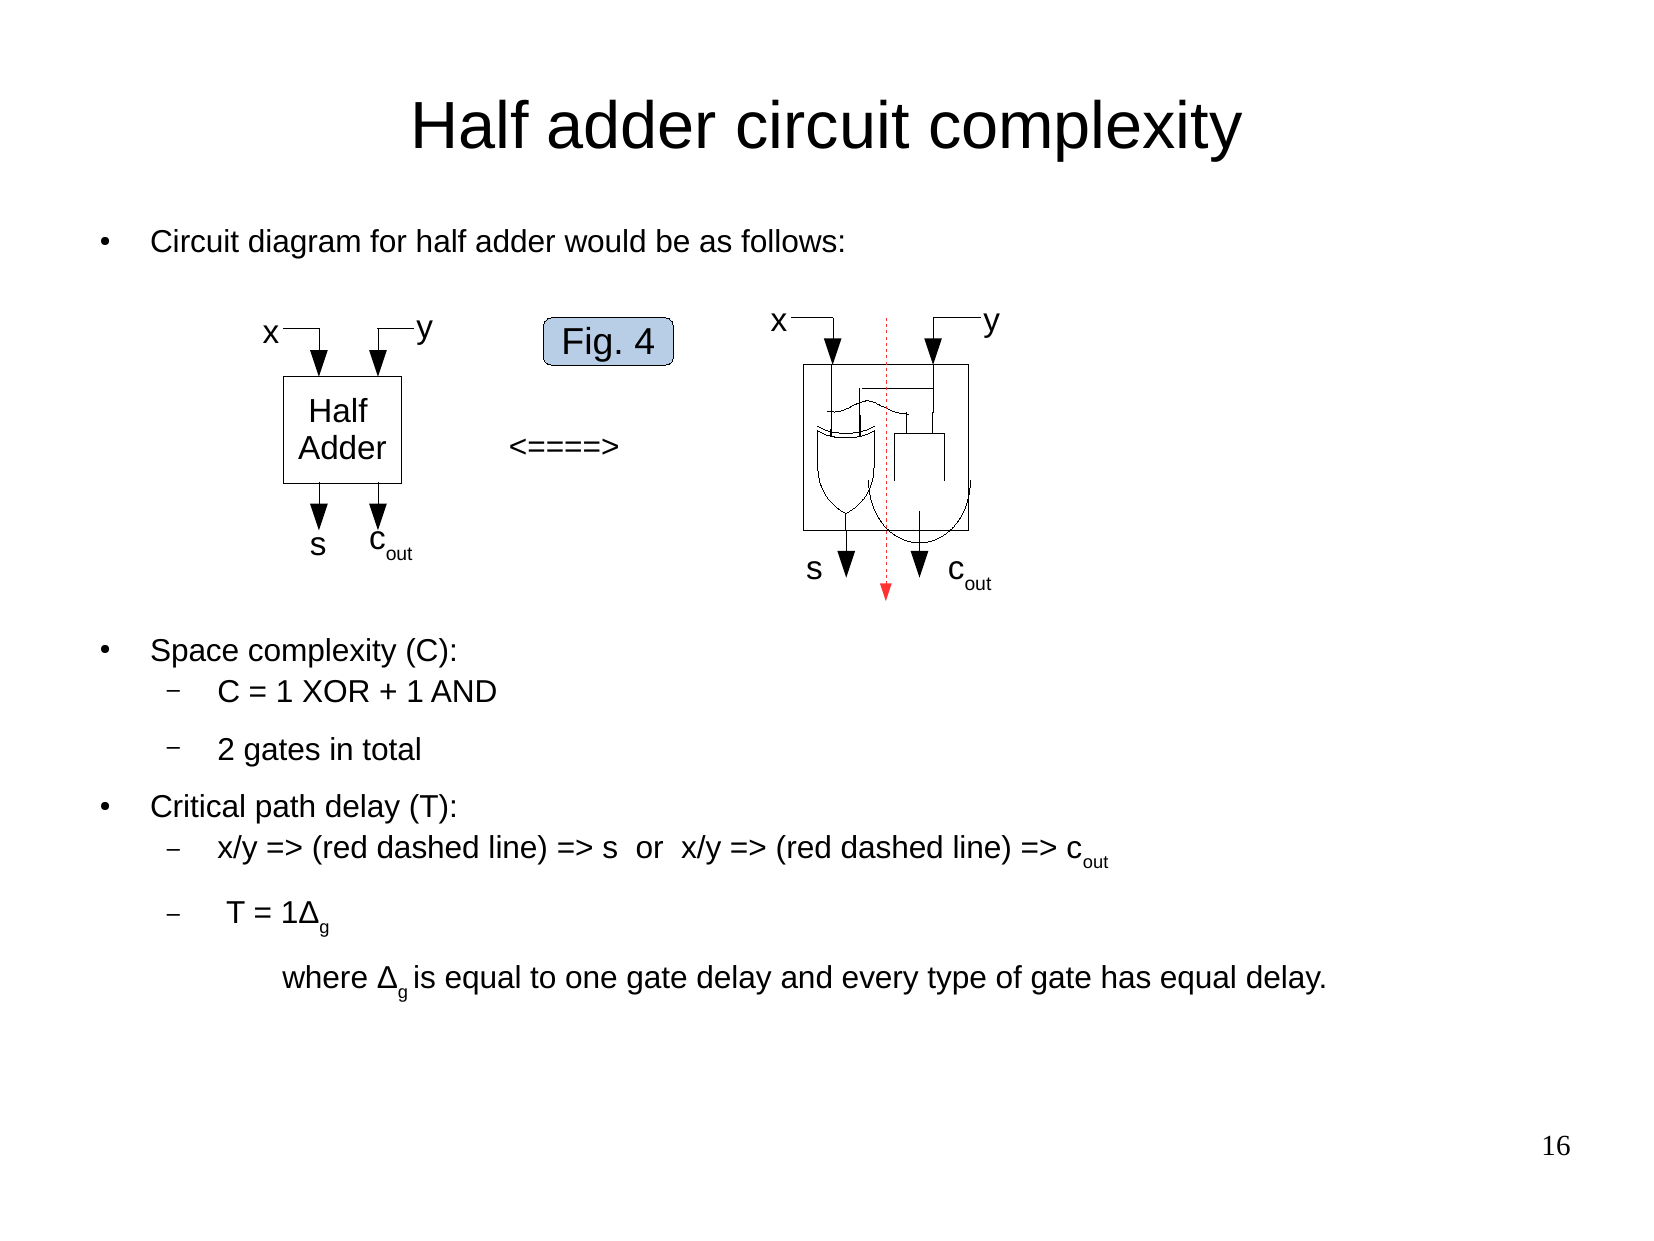

# Half adder circuit complexity
Circuit diagram for half adder would be as follows:
 <====>
Space complexity (C):
C = 1 XOR + 1 AND
2 gates in total
Critical path delay (T):
x/y => (red dashed line) => s or x/y => (red dashed line) => cout
 T = 1Δg
 where Δg is equal to one gate delay and every type of gate has equal delay.
x
y
y
x
Fig. 4
Half
Adder
cout
s
s
cout
16